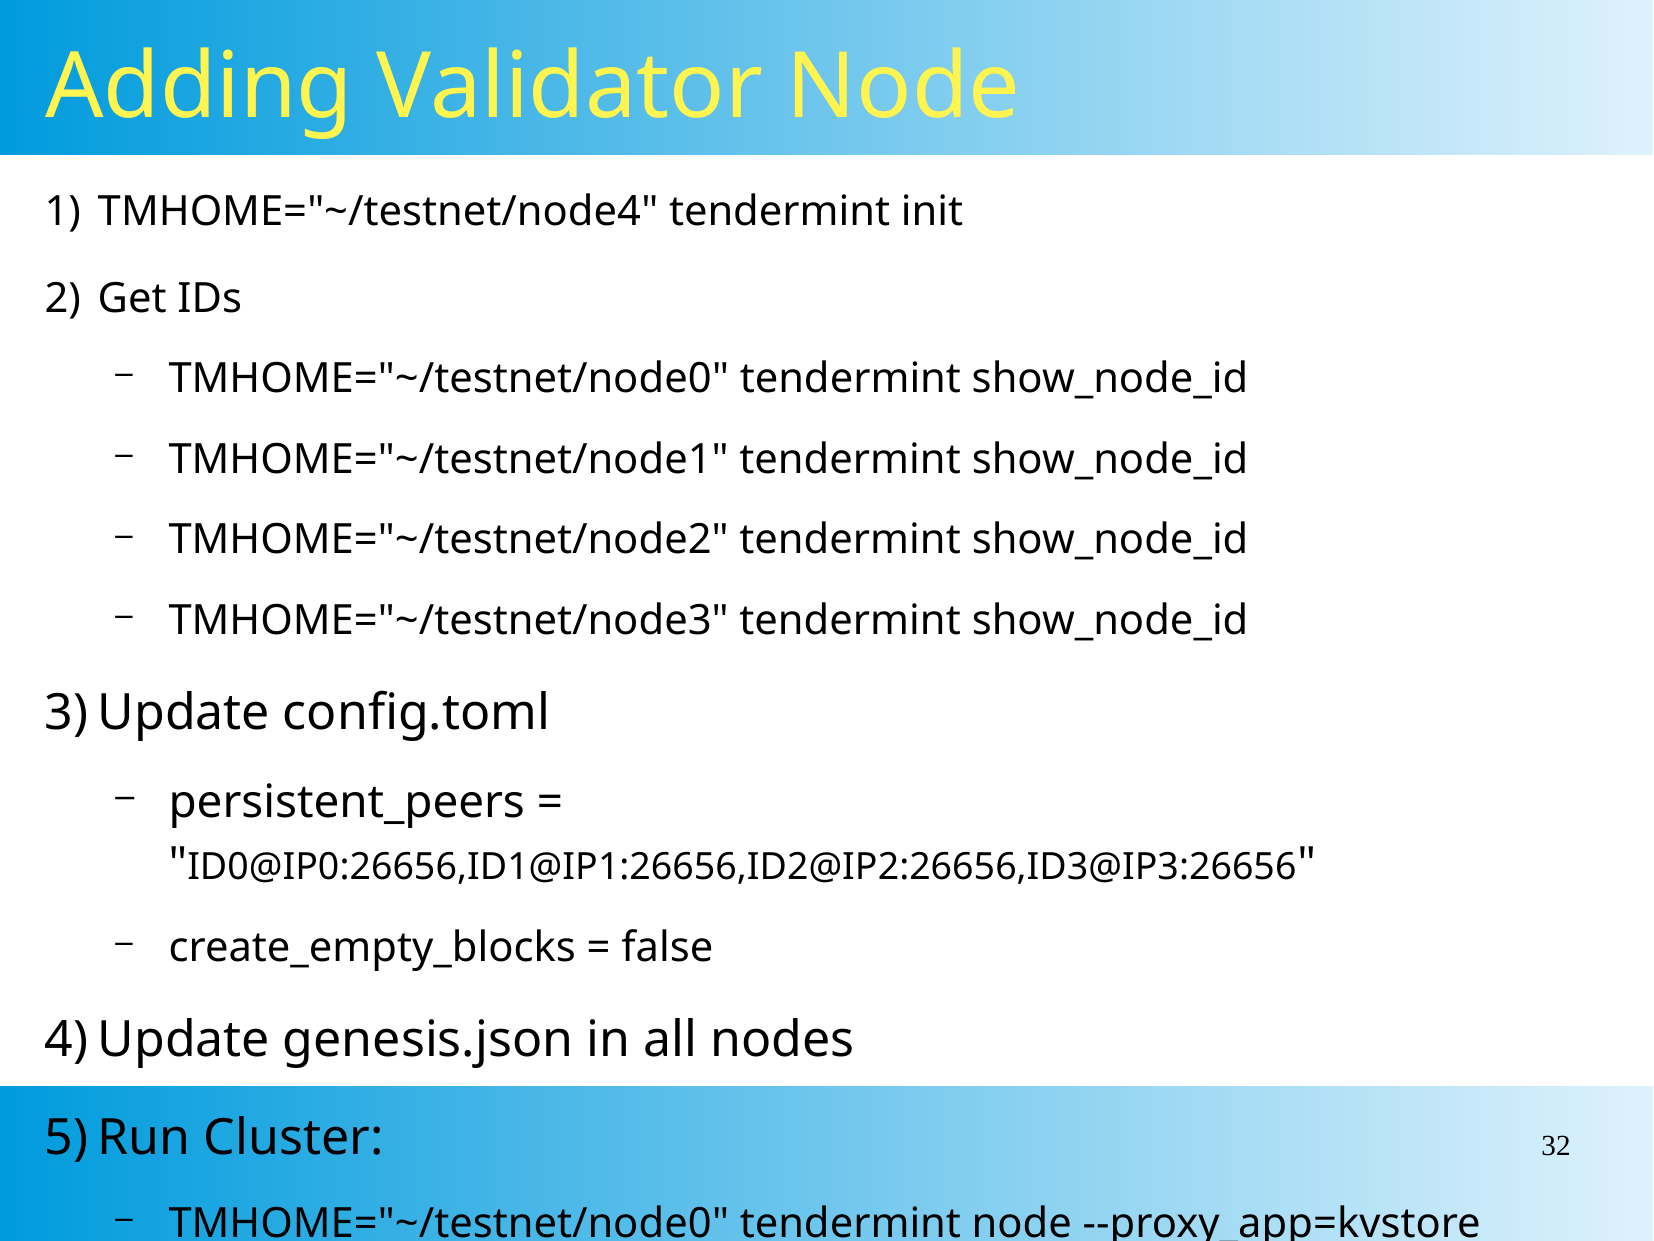

# Adding Validator Node
TMHOME="~/testnet/node4" tendermint init
Get IDs
TMHOME="~/testnet/node0" tendermint show_node_id
TMHOME="~/testnet/node1" tendermint show_node_id
TMHOME="~/testnet/node2" tendermint show_node_id
TMHOME="~/testnet/node3" tendermint show_node_id
Update config.toml
persistent_peers = "ID0@IP0:26656,ID1@IP1:26656,ID2@IP2:26656,ID3@IP3:26656"
create_empty_blocks = false
Update genesis.json in all nodes
Run Cluster:
TMHOME="~/testnet/node0" tendermint node --proxy_app=kvstore
TMHOME="~/testnet/node1" tendermint node --proxy_app=kvstore
TMHOME="~/testnet/node2" tendermint node --proxy_app=kvstore
TMHOME="~/testnet/node3" tendermint node --proxy_app=kvstore
32